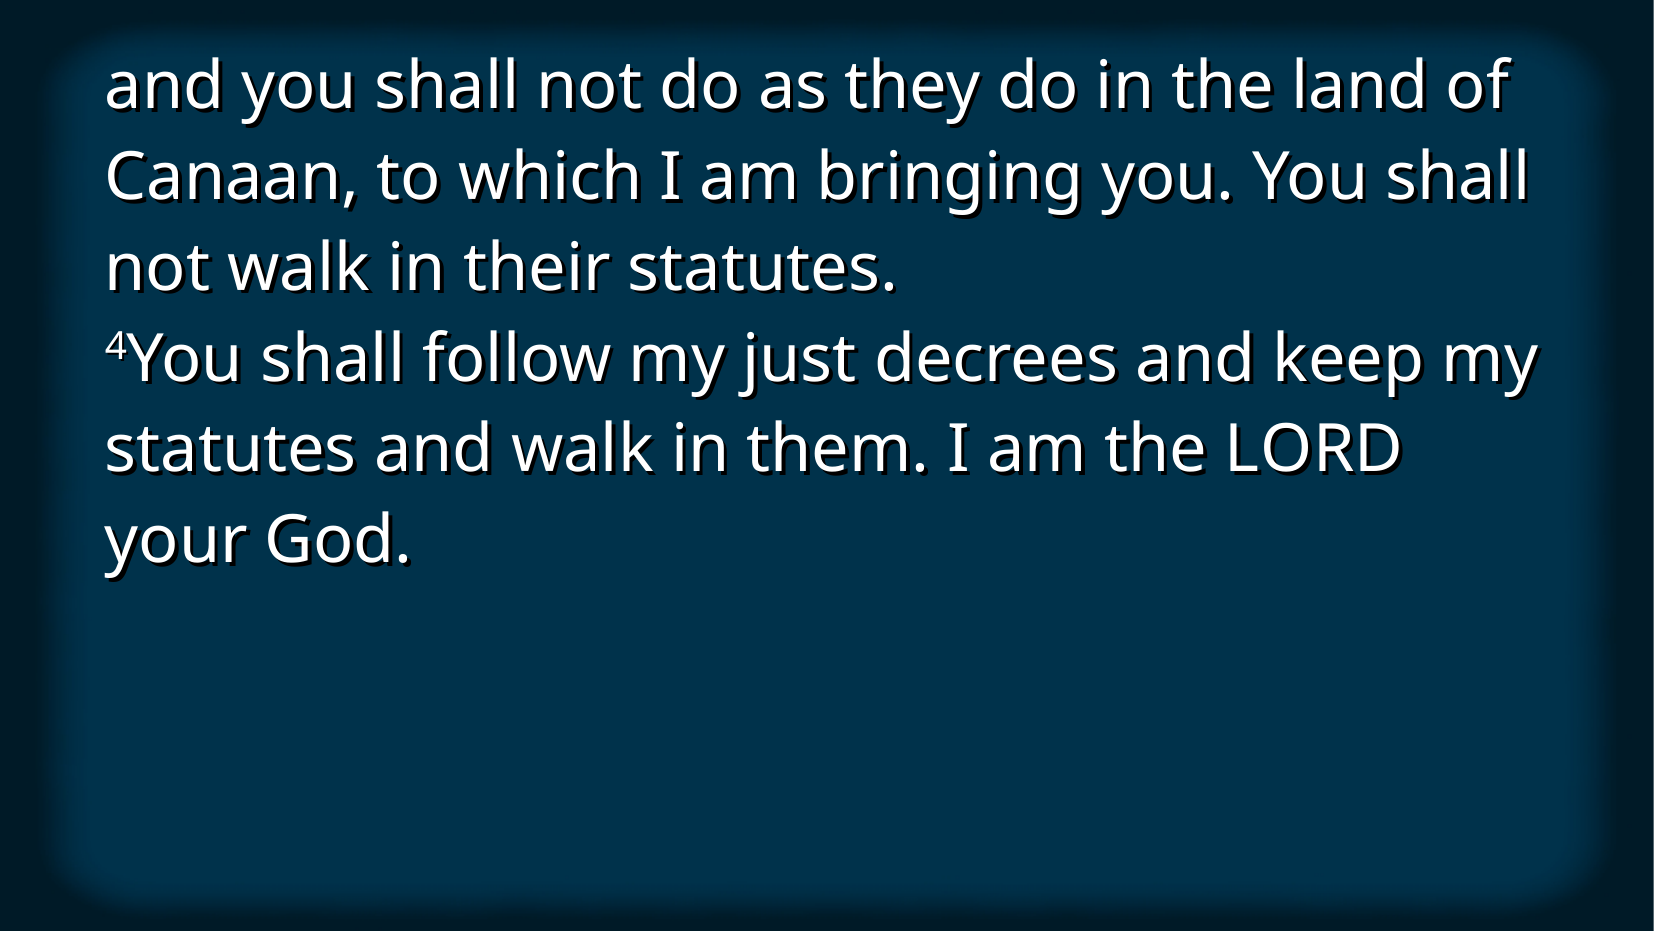

and you shall not do as they do in the land of Canaan, to which I am bringing you. You shall not walk in their statutes.
4You shall follow my just decrees and keep my statutes and walk in them. I am the LORD your God.